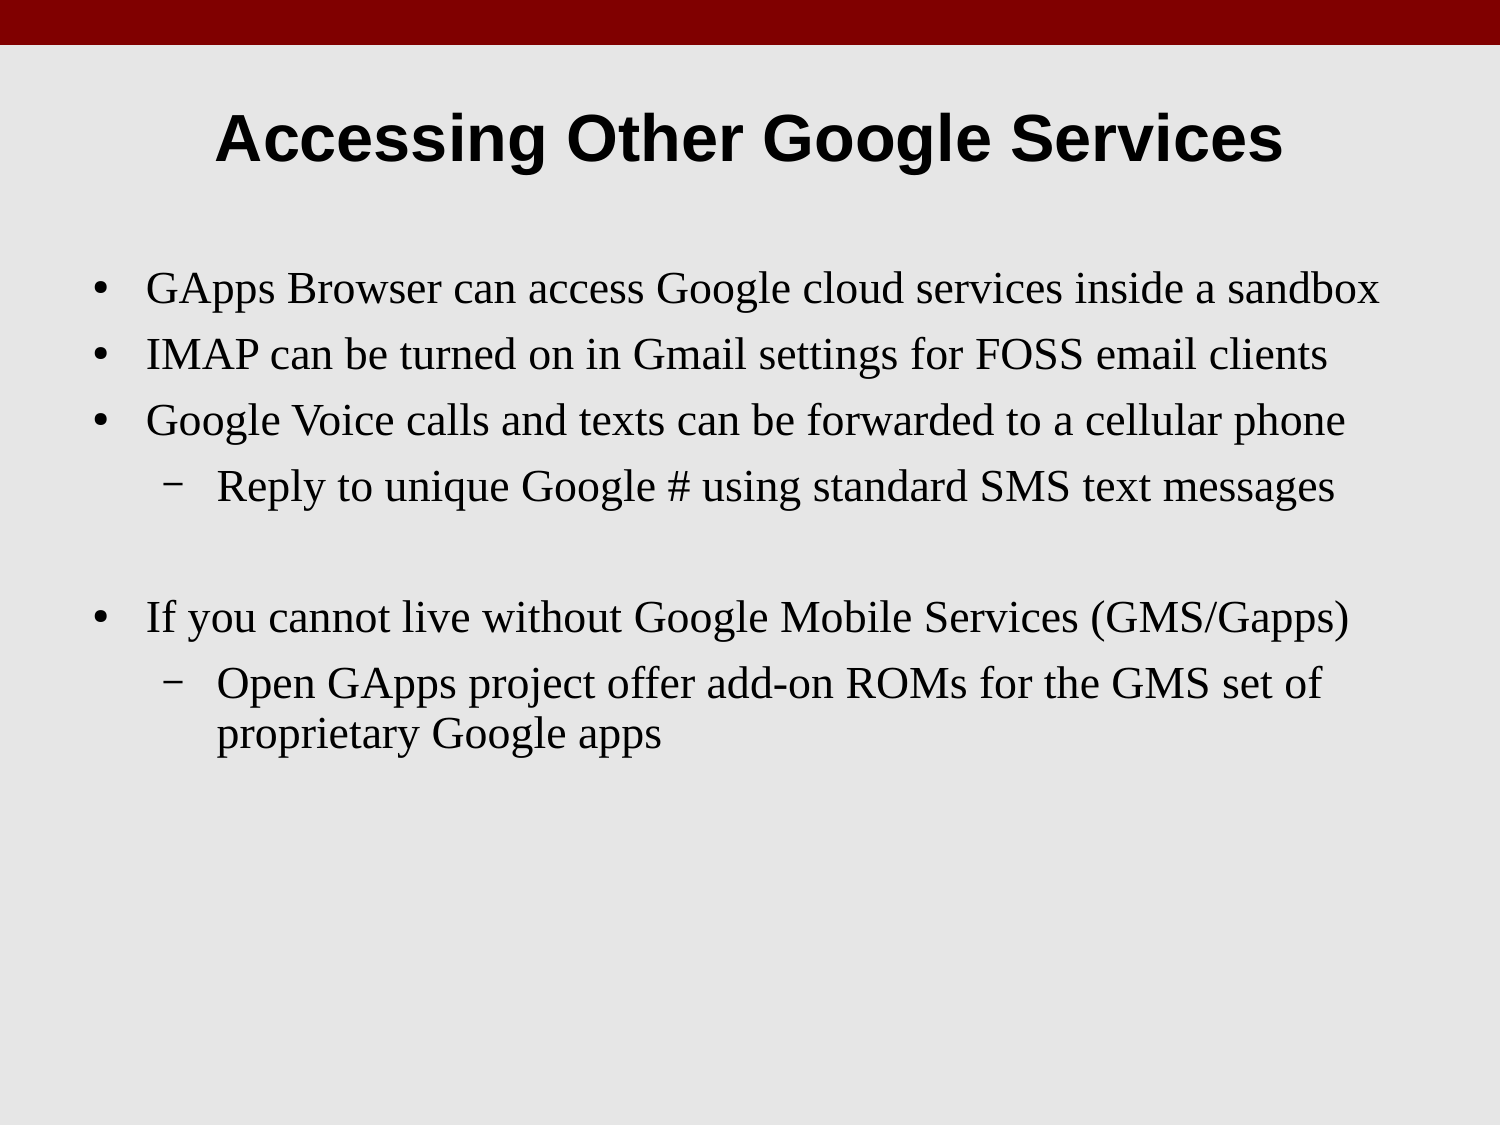

# Accessing Other Google Services
GApps Browser can access Google cloud services inside a sandbox
IMAP can be turned on in Gmail settings for FOSS email clients
Google Voice calls and texts can be forwarded to a cellular phone
Reply to unique Google # using standard SMS text messages
If you cannot live without Google Mobile Services (GMS/Gapps)
Open GApps project offer add-on ROMs for the GMS set of proprietary Google apps